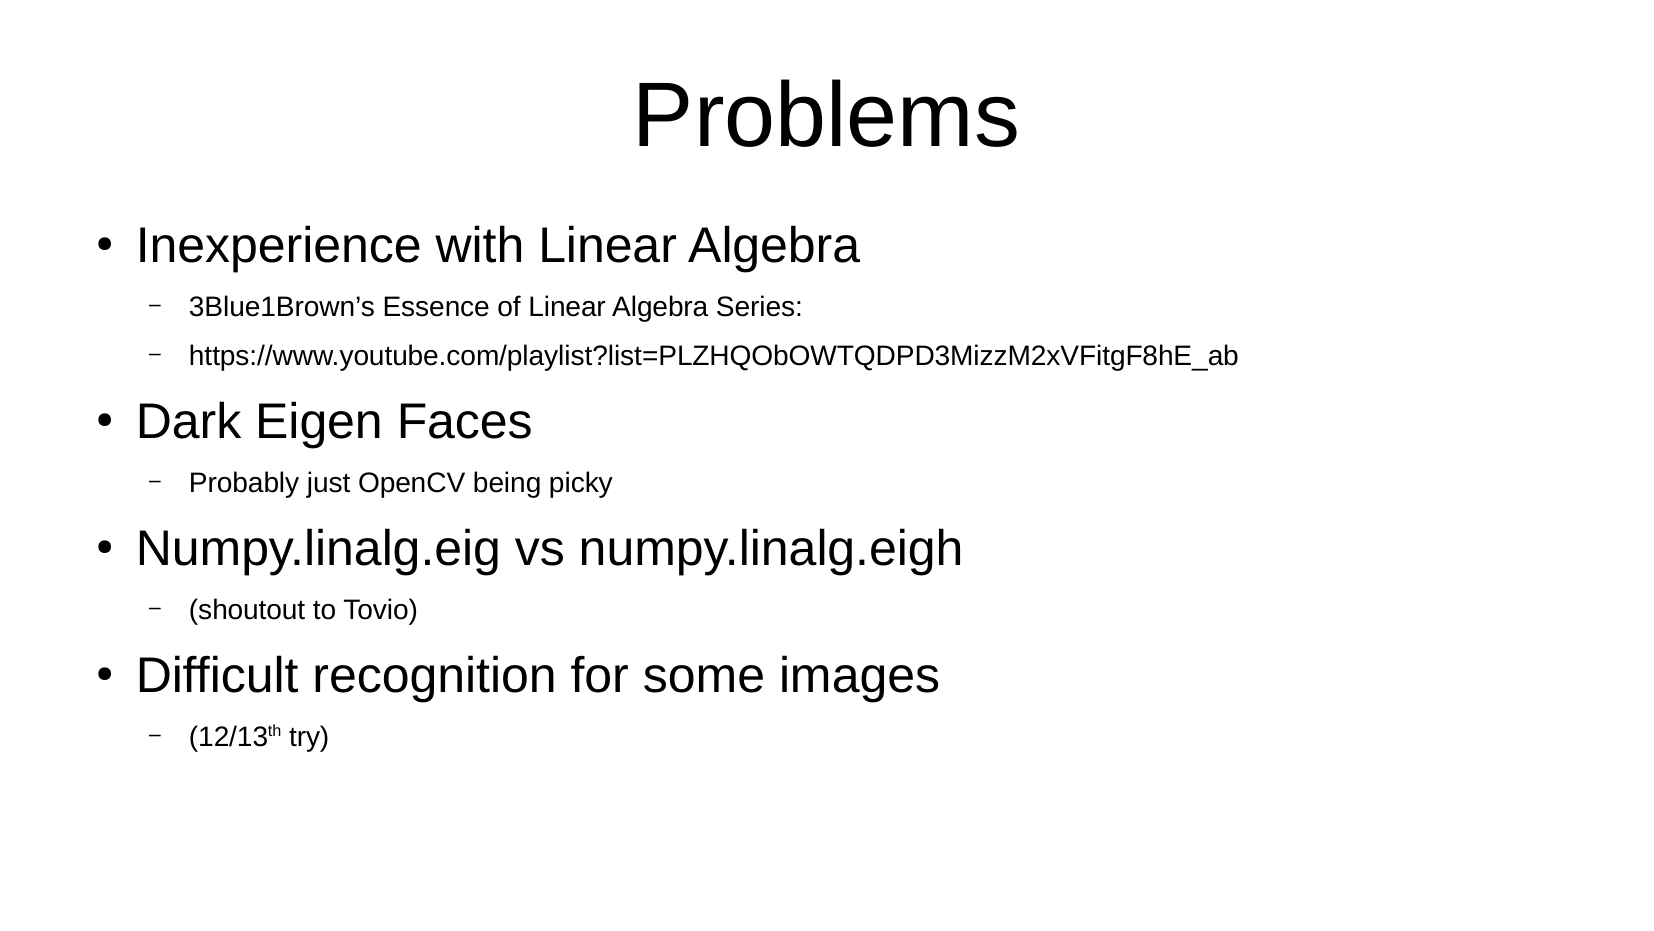

# Problems
Inexperience with Linear Algebra
3Blue1Brown’s Essence of Linear Algebra Series:
https://www.youtube.com/playlist?list=PLZHQObOWTQDPD3MizzM2xVFitgF8hE_ab
Dark Eigen Faces
Probably just OpenCV being picky
Numpy.linalg.eig vs numpy.linalg.eigh
(shoutout to Tovio)
Difficult recognition for some images
(12/13th try)